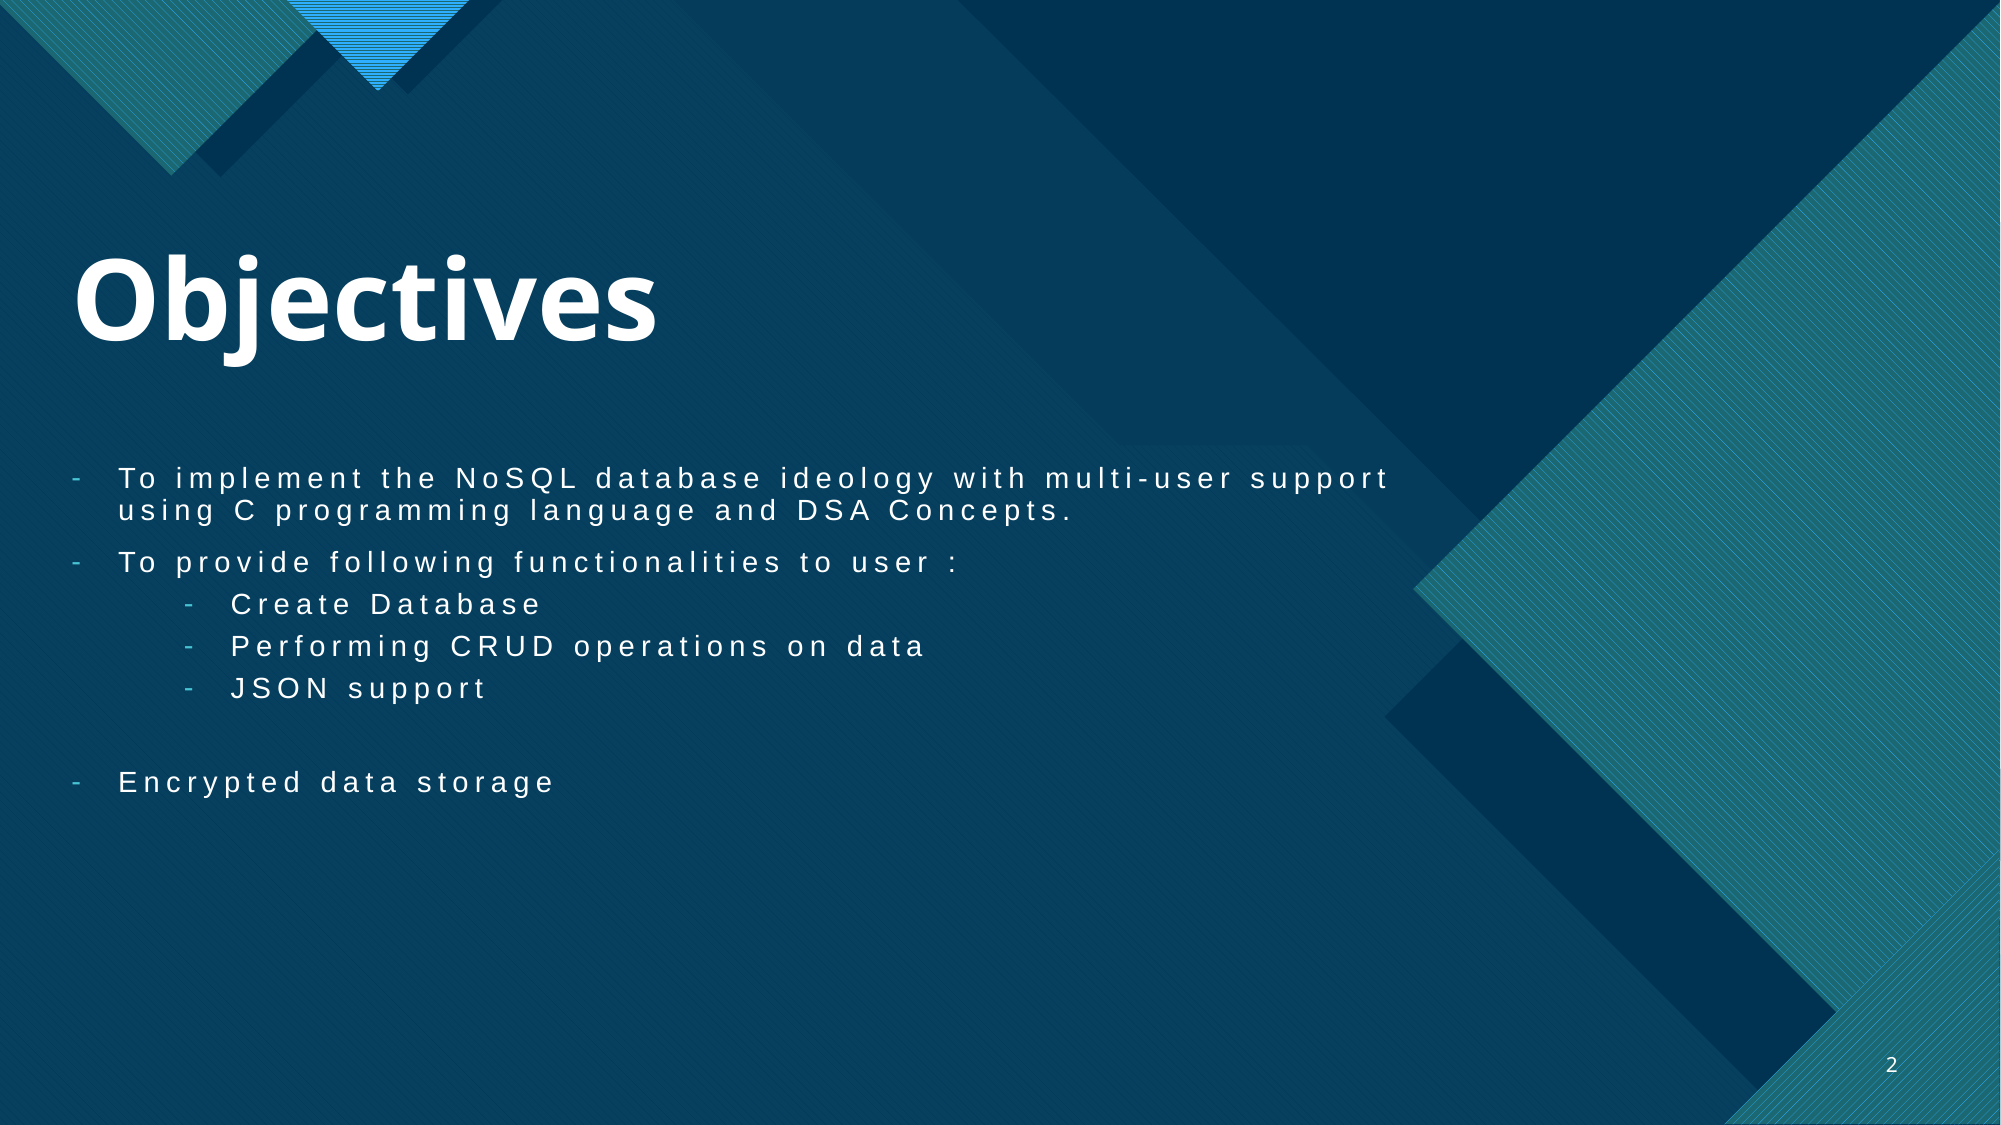

# Objectives
To implement the NoSQL database ideology with multi-user support using C programming language and DSA Concepts.
To provide following functionalities to user :
Create Database
Performing CRUD operations on data
JSON support
Encrypted data storage
2